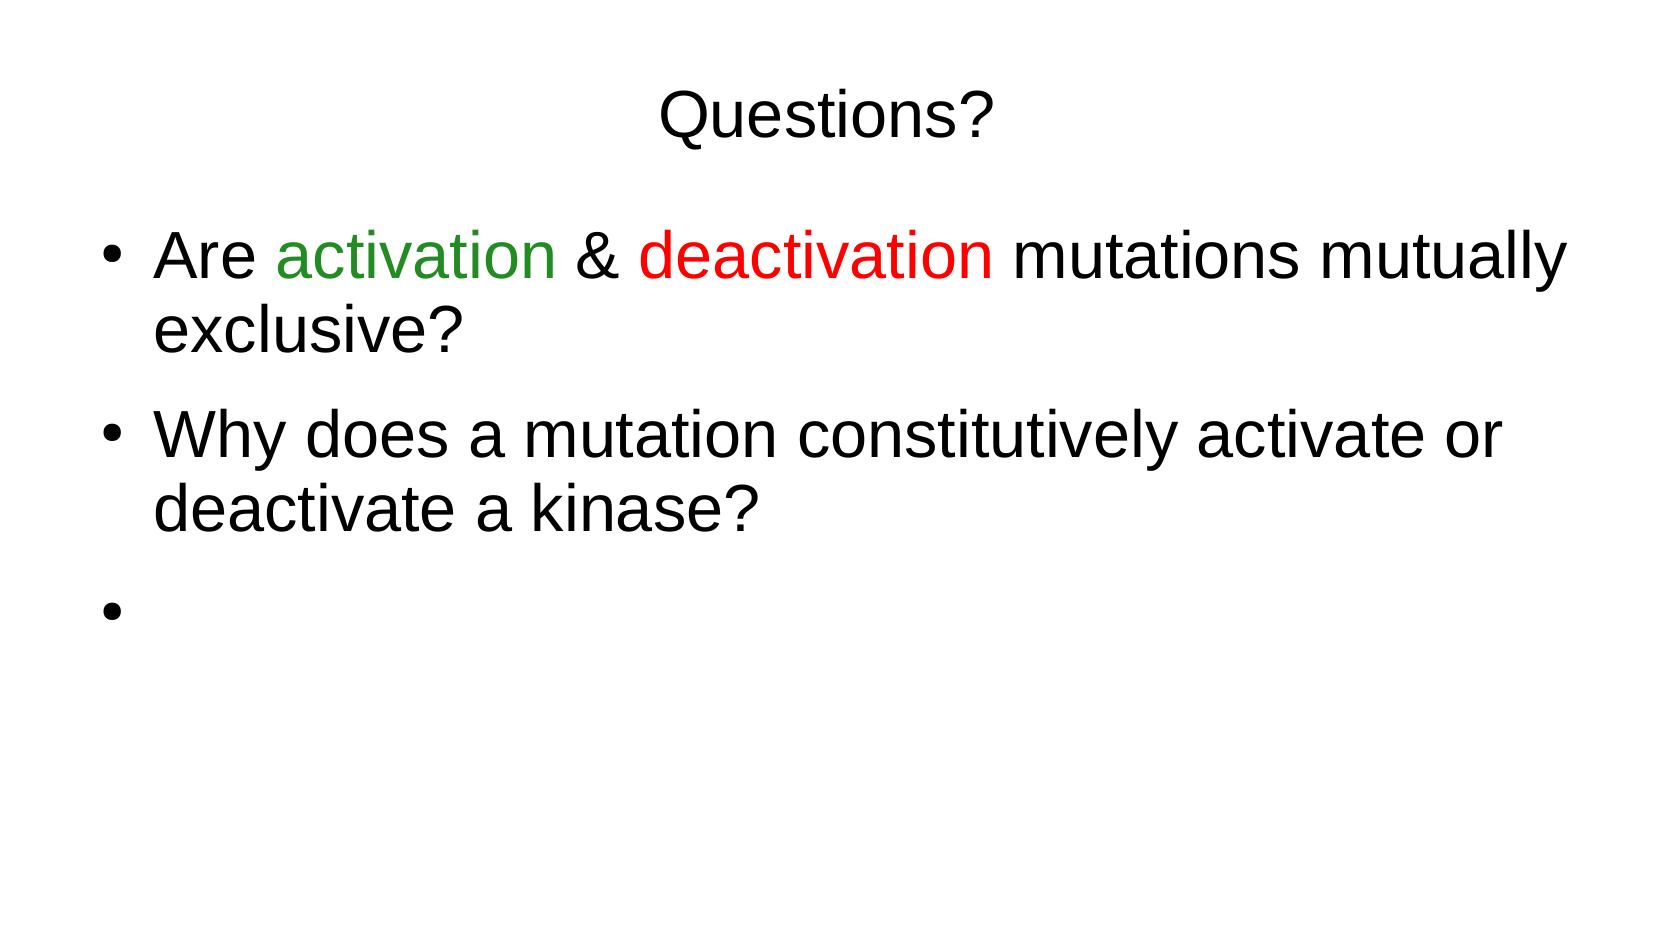

# Questions?
Are activation & deactivation mutations mutually exclusive?
Why does a mutation constitutively activate or deactivate a kinase?